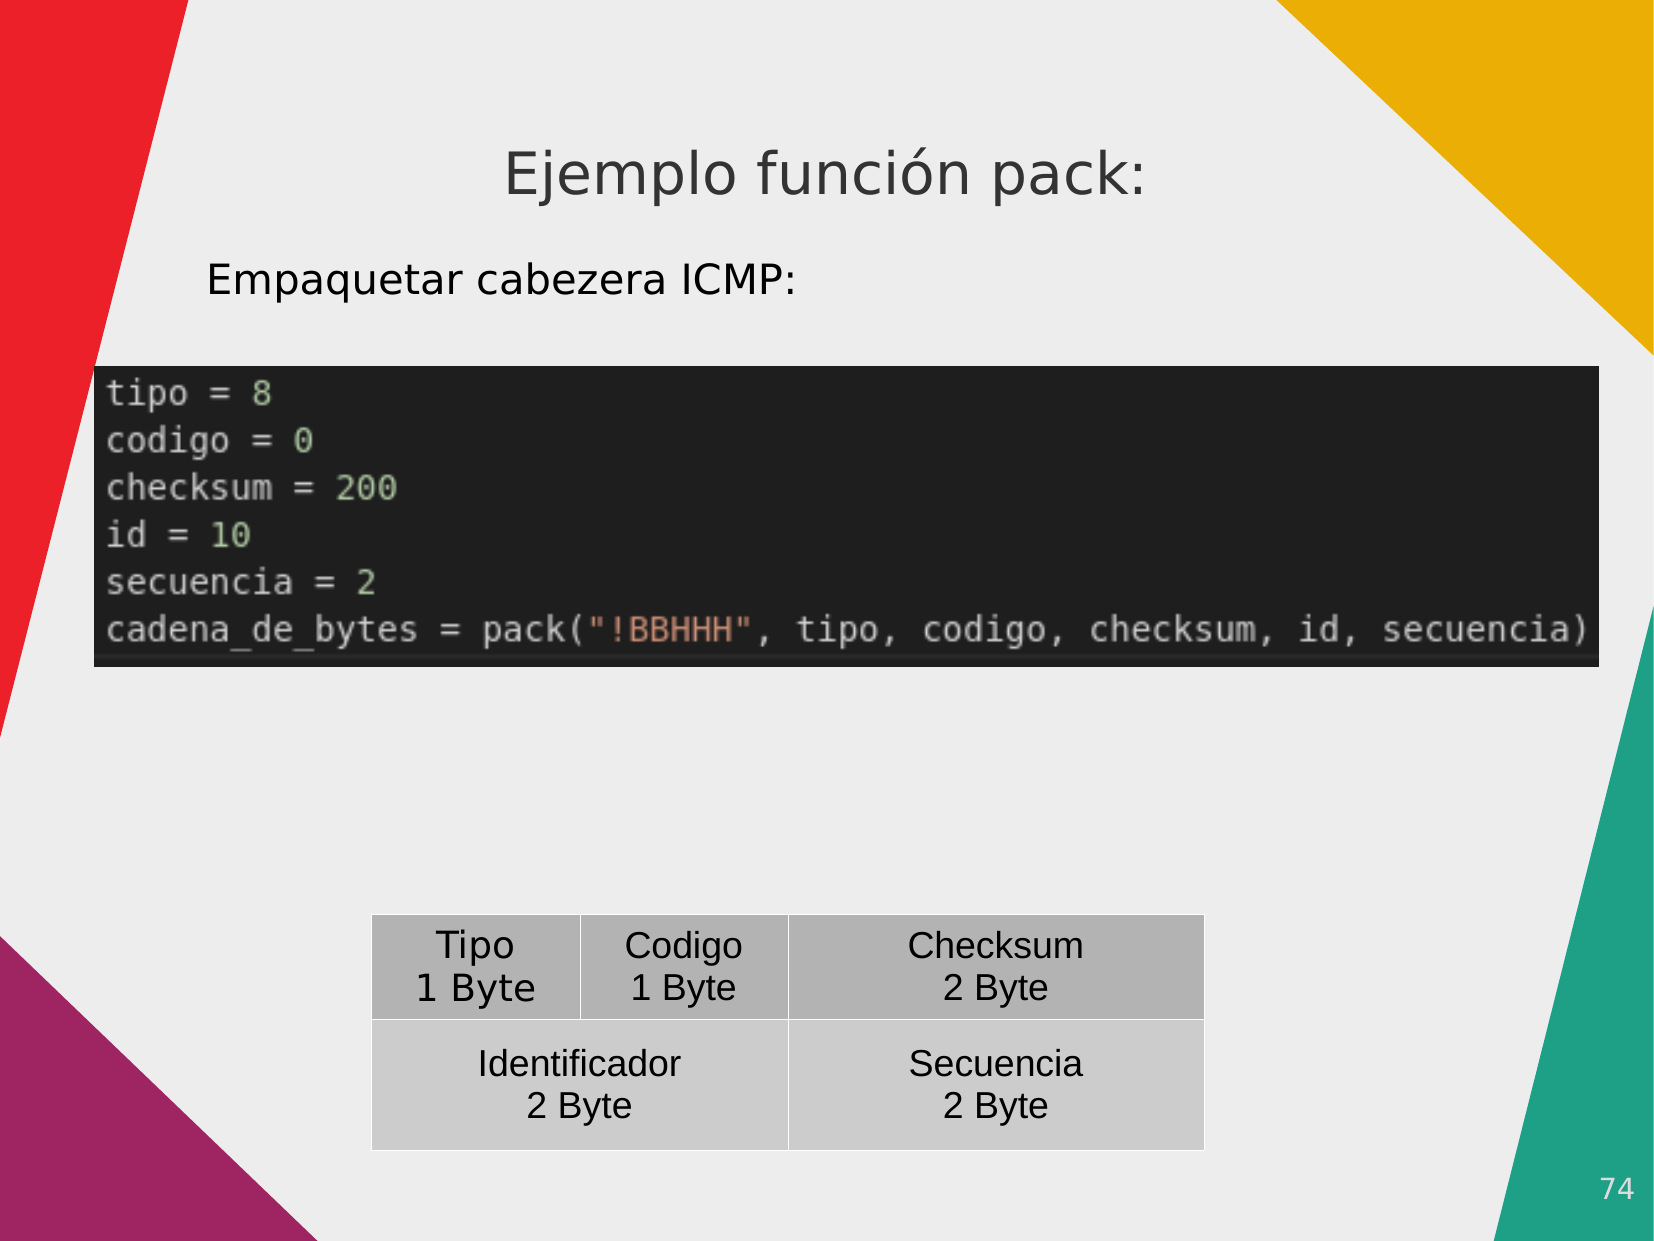

Ejemplo función pack:
Empaquetar cabezera ICMP:
| Tipo 1 Byte | Codigo 1 Byte | Checksum 2 Byte |
| --- | --- | --- |
| Identificador 2 Byte | | Secuencia 2 Byte |
74